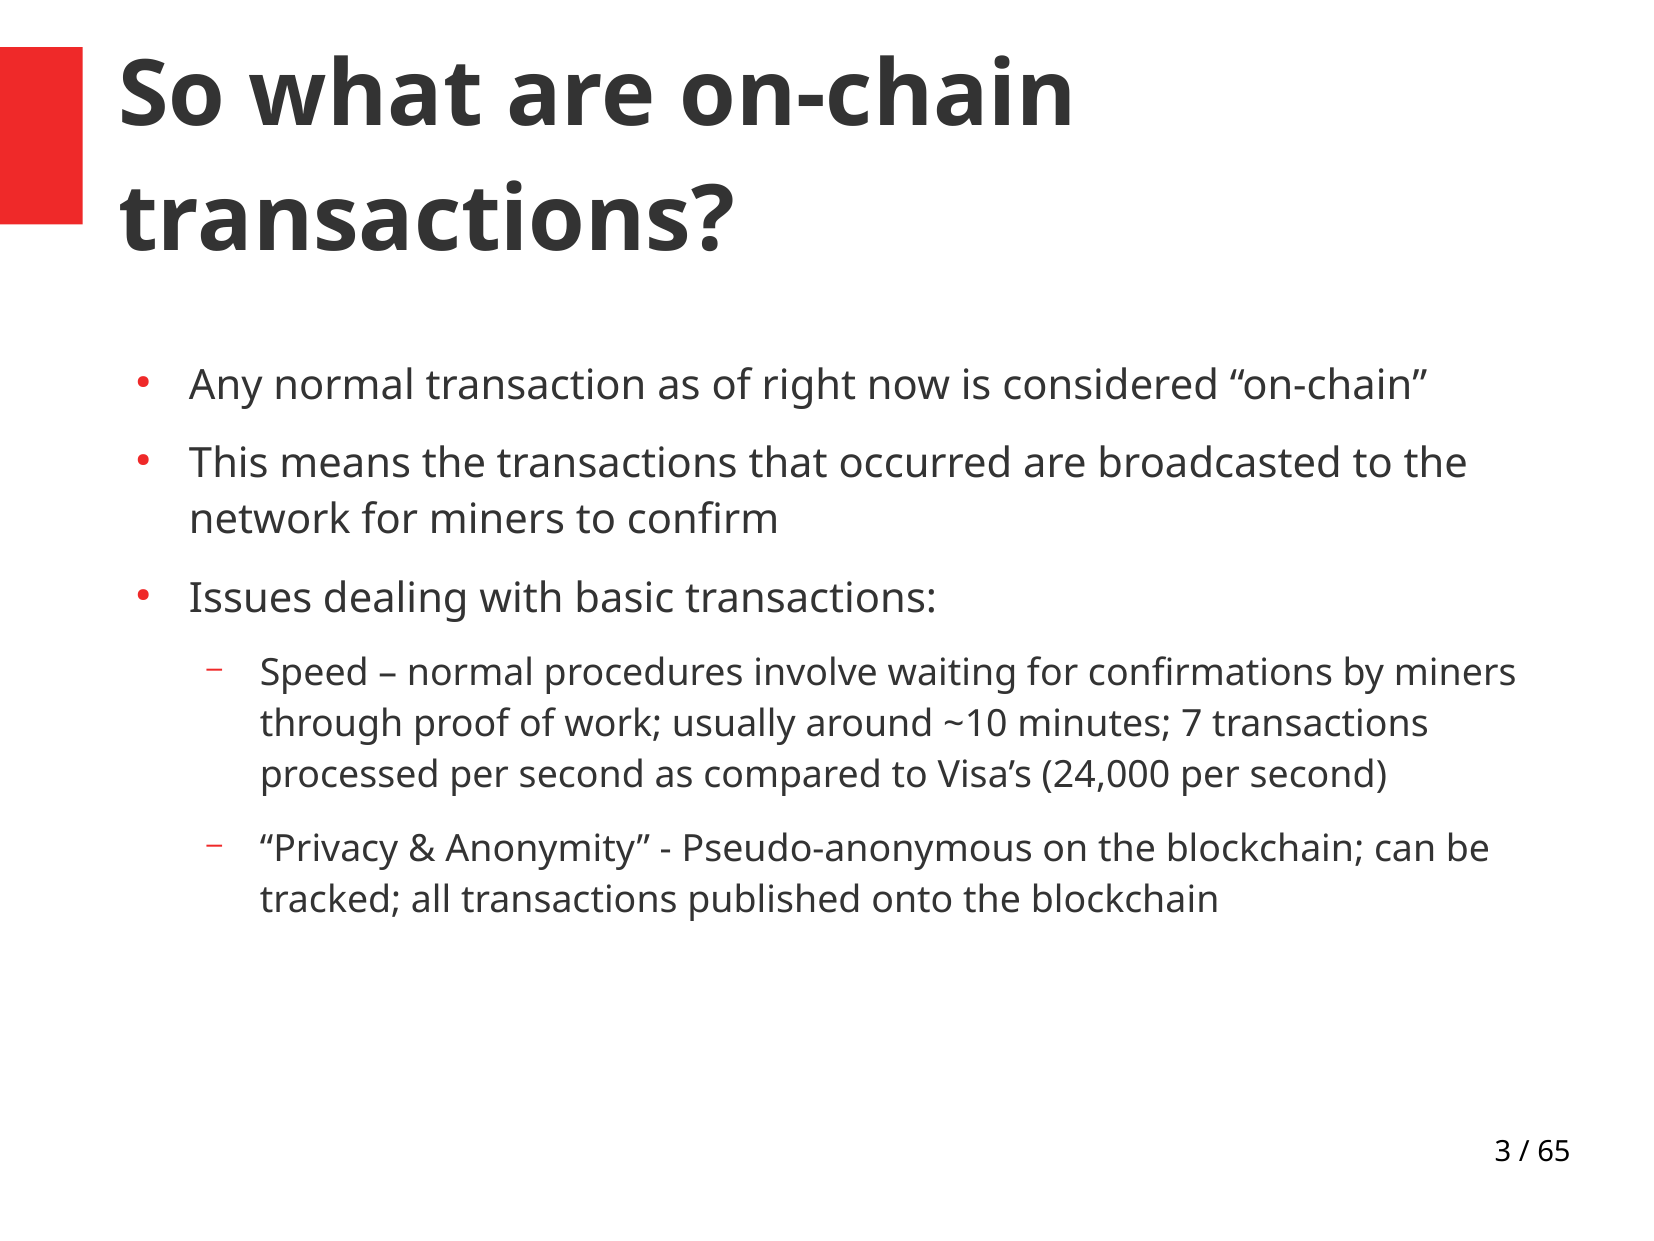

# So what are on-chain transactions?
Any normal transaction as of right now is considered “on-chain”
This means the transactions that occurred are broadcasted to the network for miners to confirm
Issues dealing with basic transactions:
Speed – normal procedures involve waiting for confirmations by miners through proof of work; usually around ~10 minutes; 7 transactions processed per second as compared to Visa’s (24,000 per second)
“Privacy & Anonymity” - Pseudo-anonymous on the blockchain; can be tracked; all transactions published onto the blockchain
3